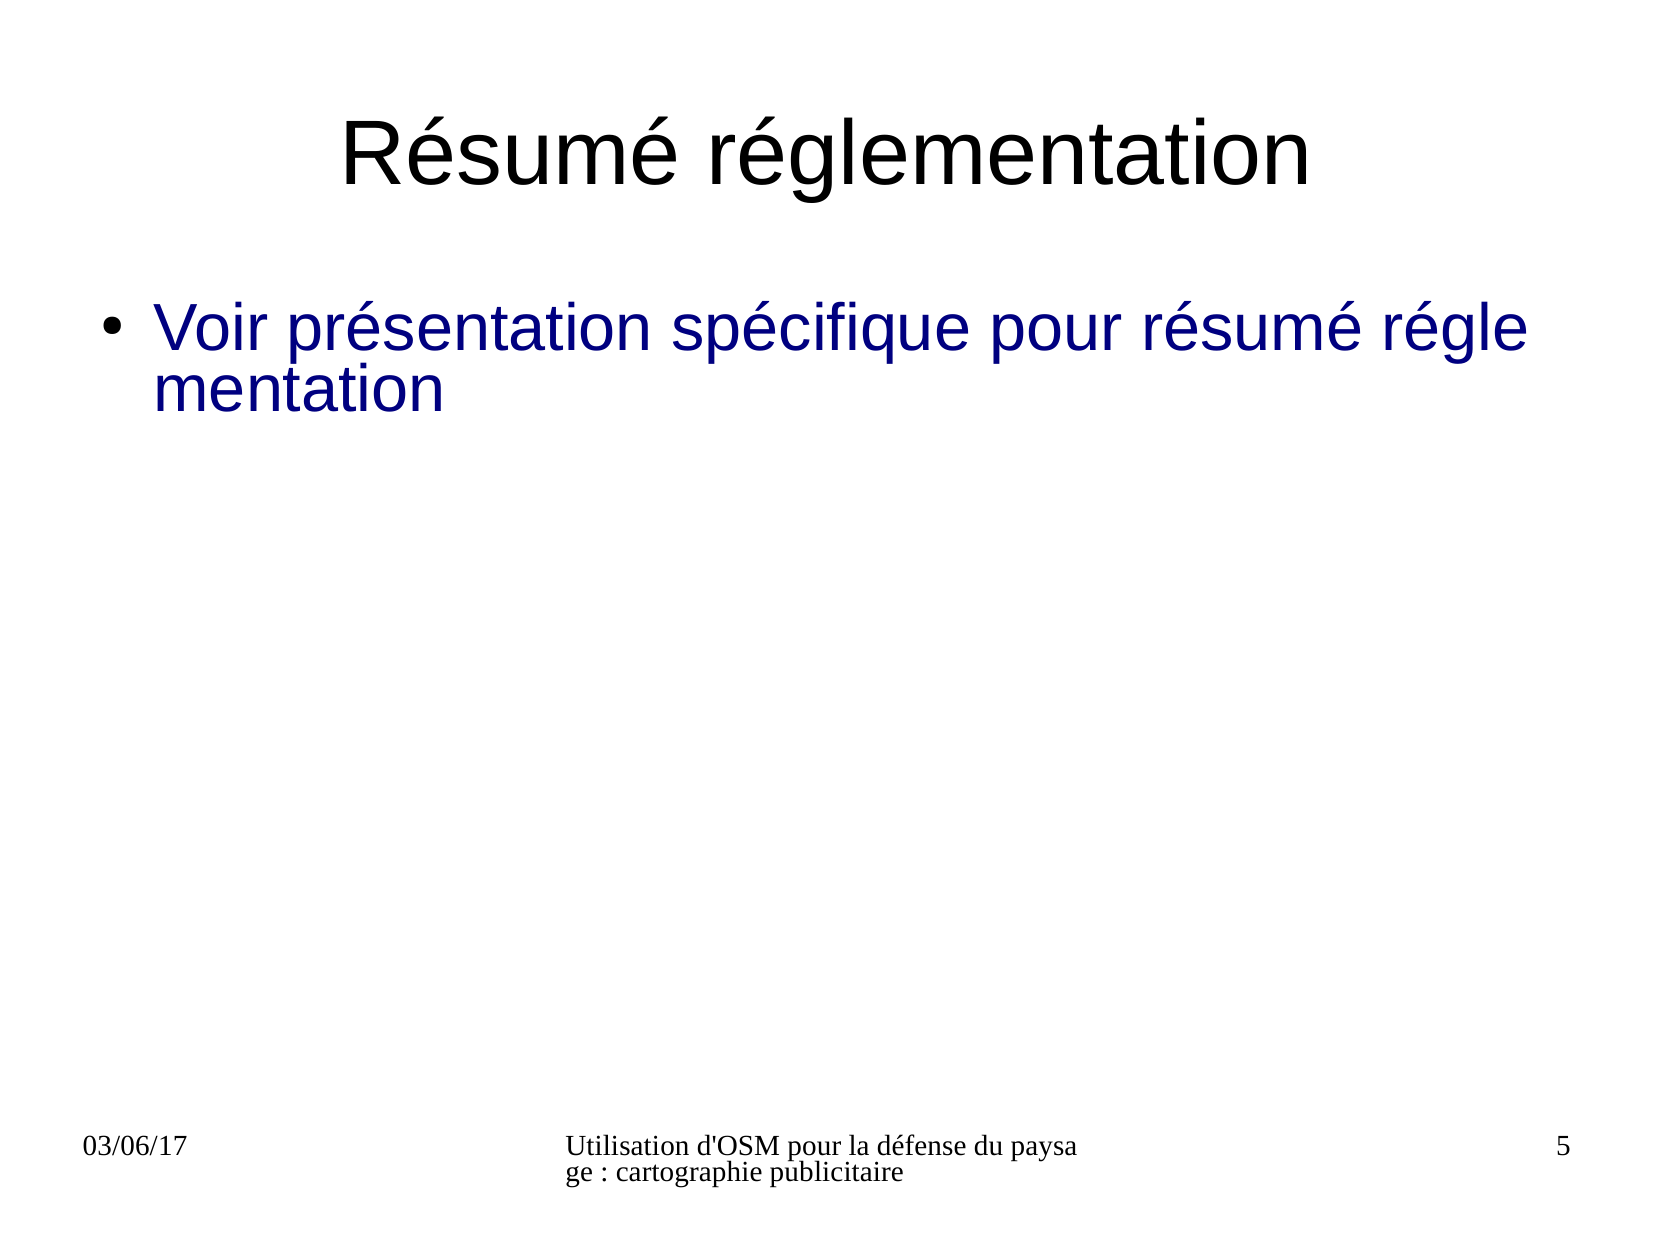

# Résumé réglementation
Voir présentation spécifique pour résumé réglementation
03/06/17
Utilisation d'OSM pour la défense du paysage : cartographie publicitaire
5